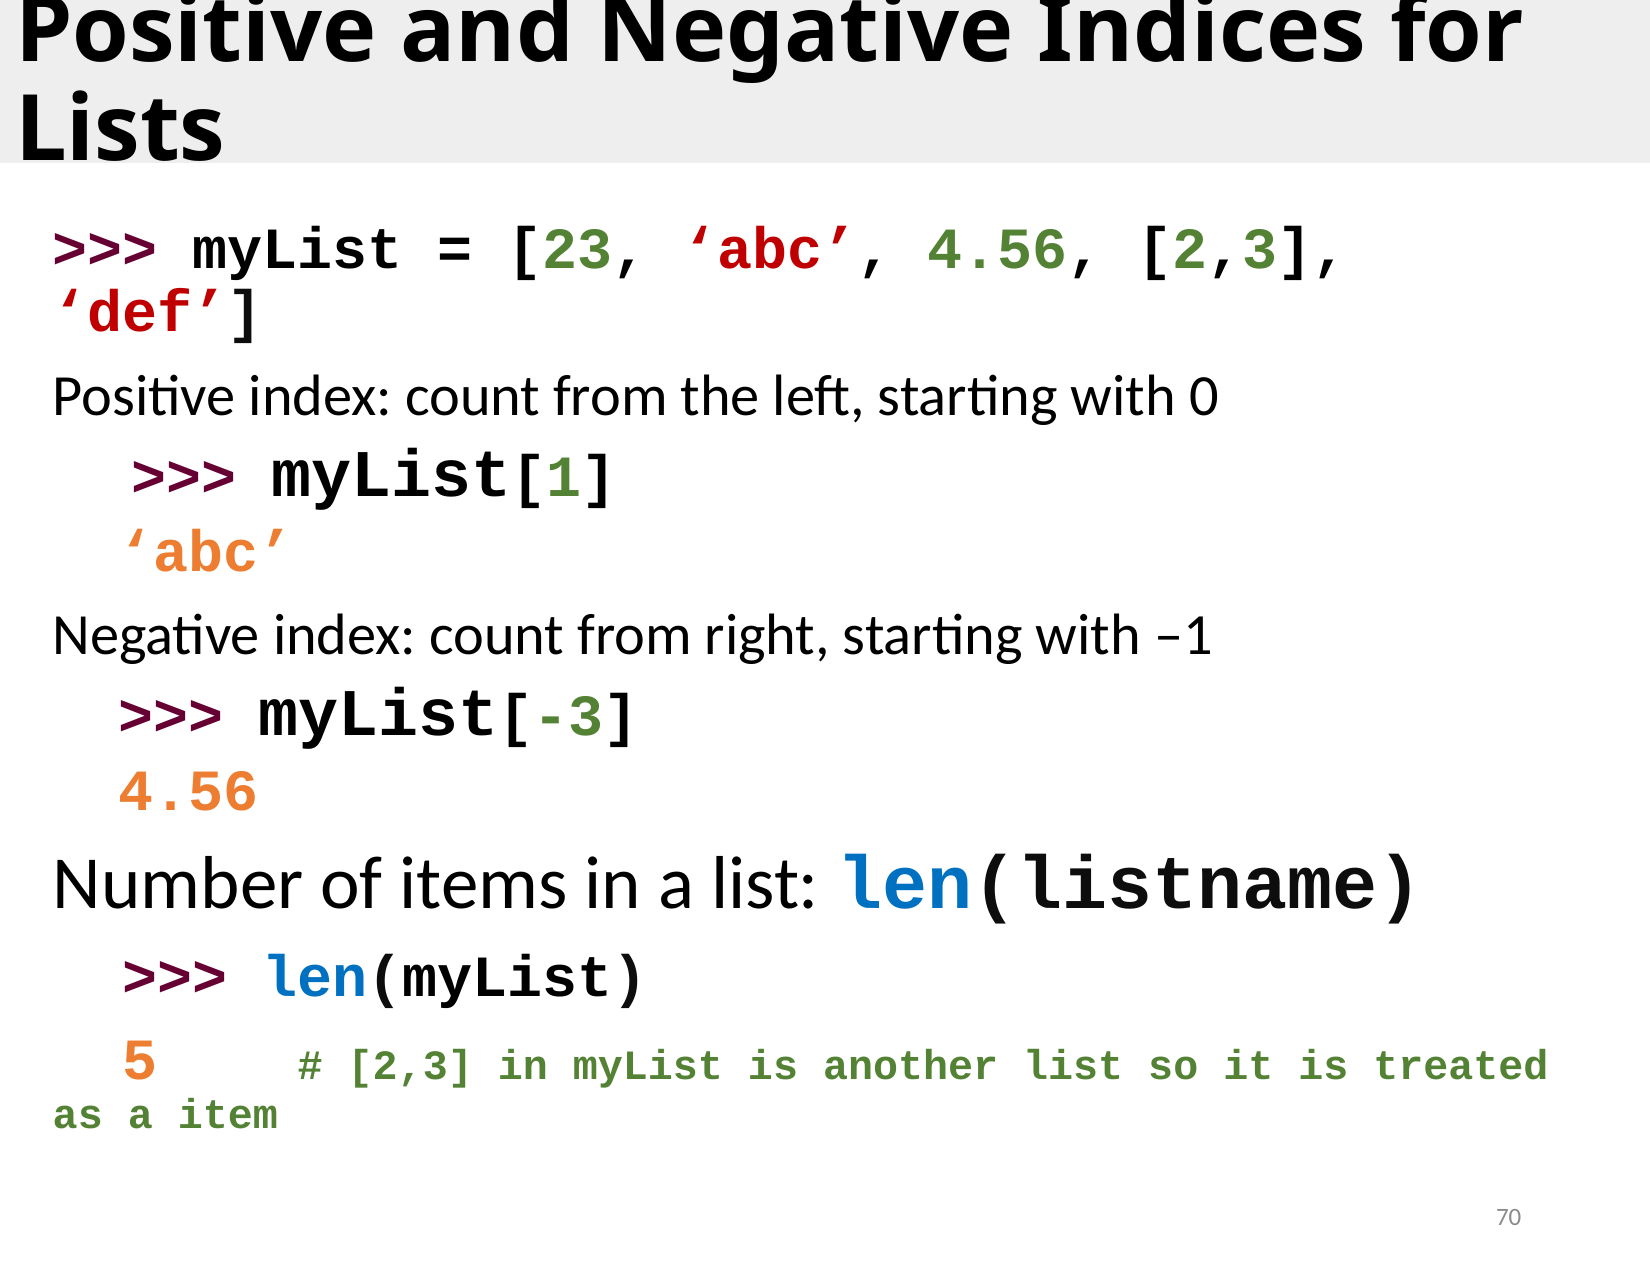

# Positive and Negative Indices for Lists
>>> myList = [23, ‘abc’, 4.56, [2,3], ‘def’]
Positive index: count from the left, starting with 0
 >>> myList[1]
‘abc’
Negative index: count from right, starting with –1
>>> myList[-3]
4.56
Number of items in a list: len(listname)
 >>> len(myList)
 5 # [2,3] in myList is another list so it is treated as a item
70